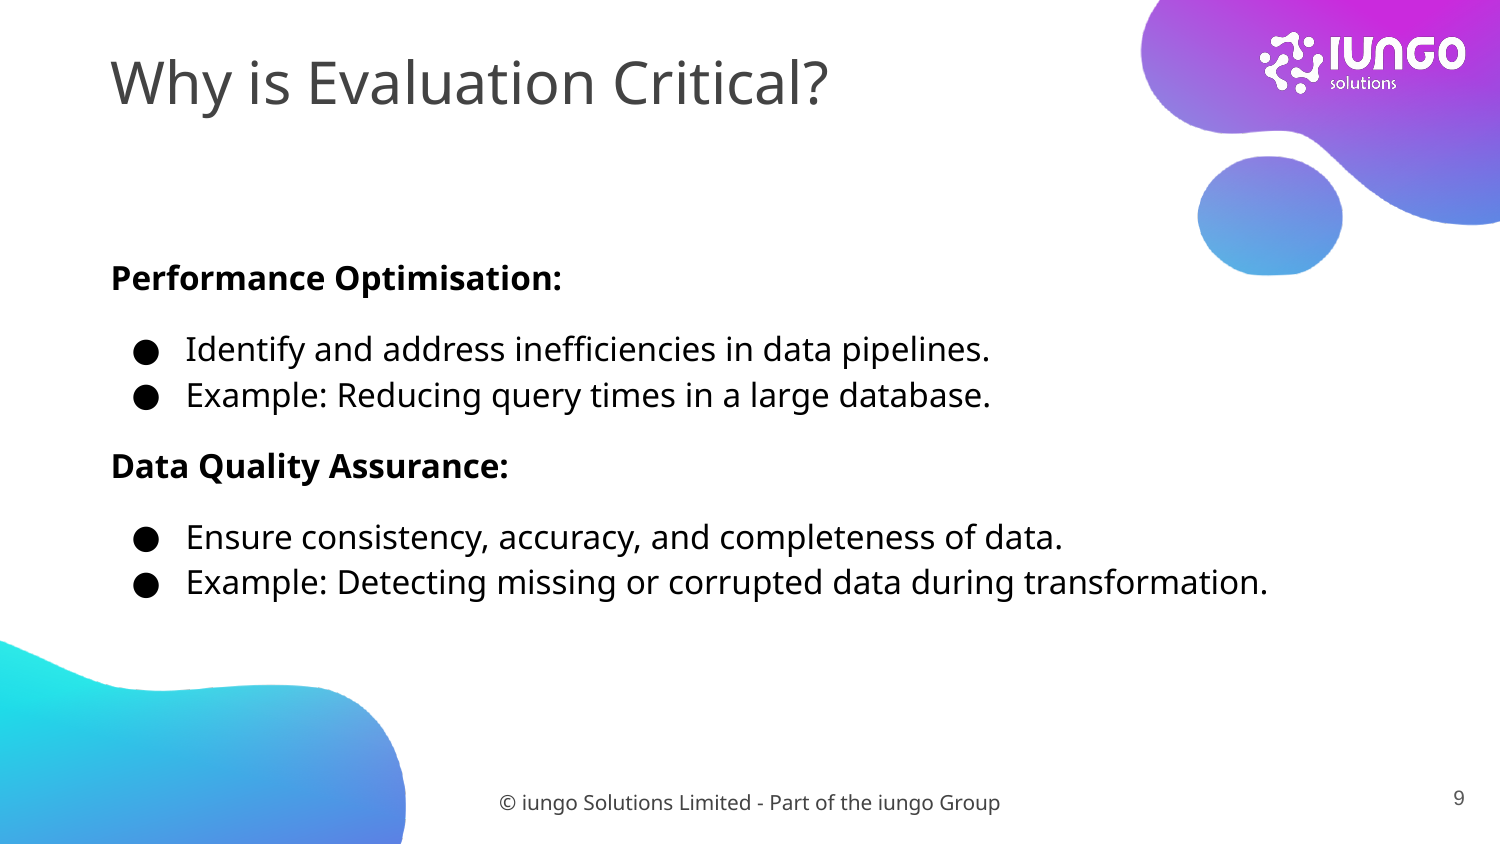

# Why is Evaluation Critical?
Performance Optimisation:
Identify and address inefficiencies in data pipelines.
Example: Reducing query times in a large database.
Data Quality Assurance:
Ensure consistency, accuracy, and completeness of data.
Example: Detecting missing or corrupted data during transformation.